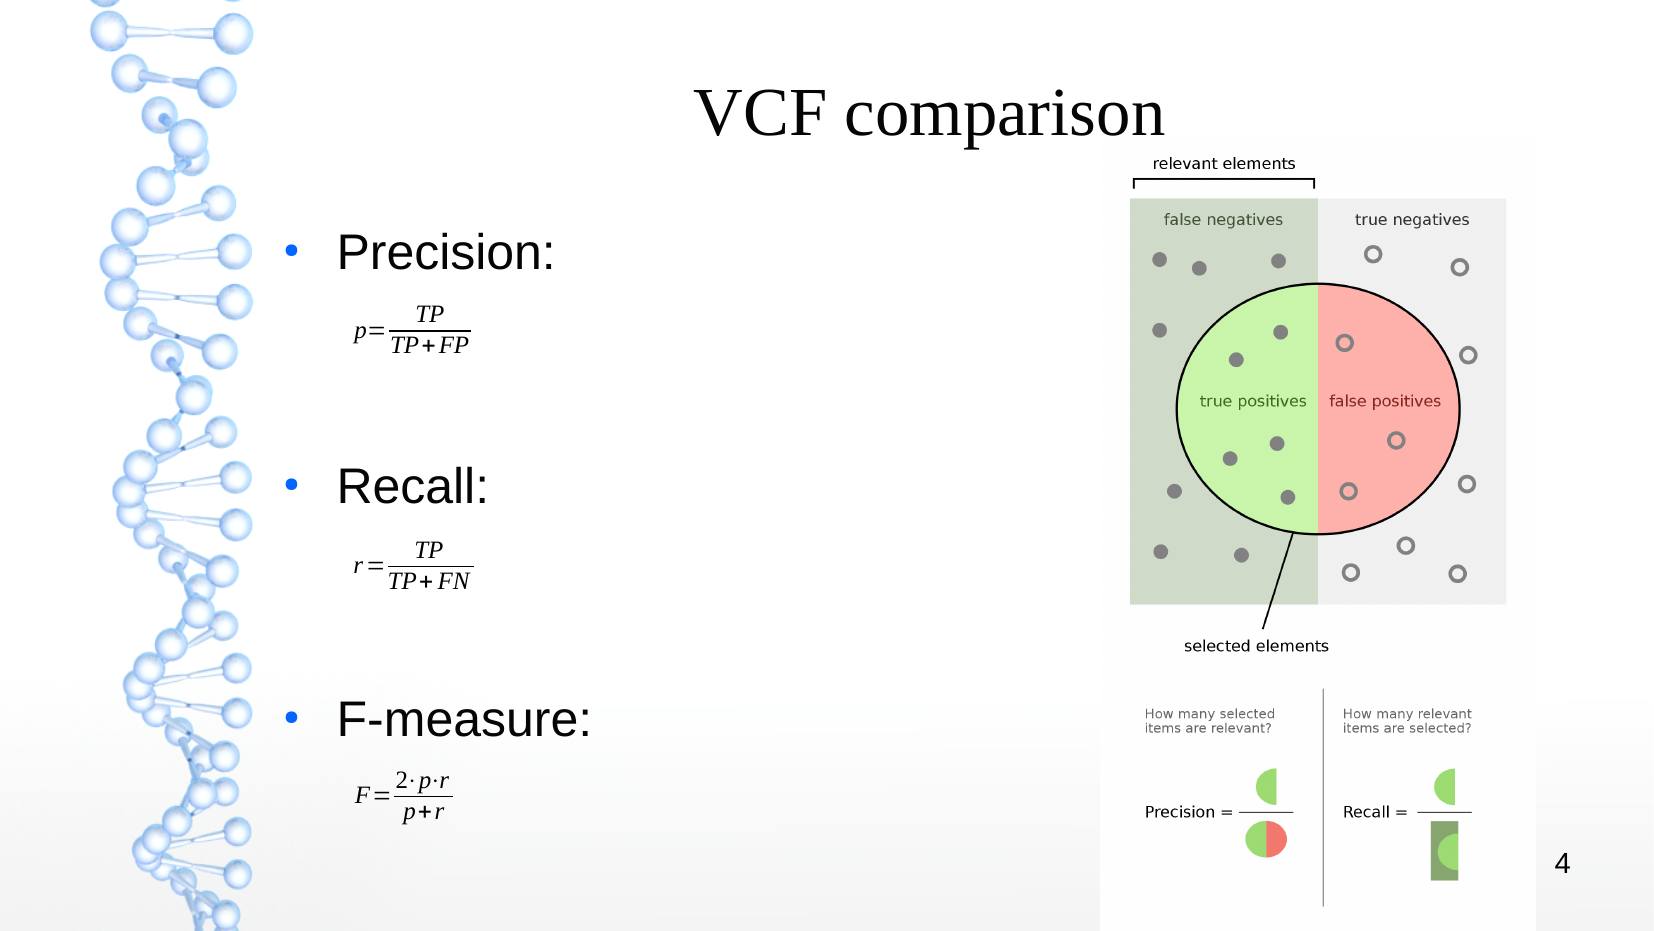

# VCF comparison
Precision:
Recall:
F-measure:
4